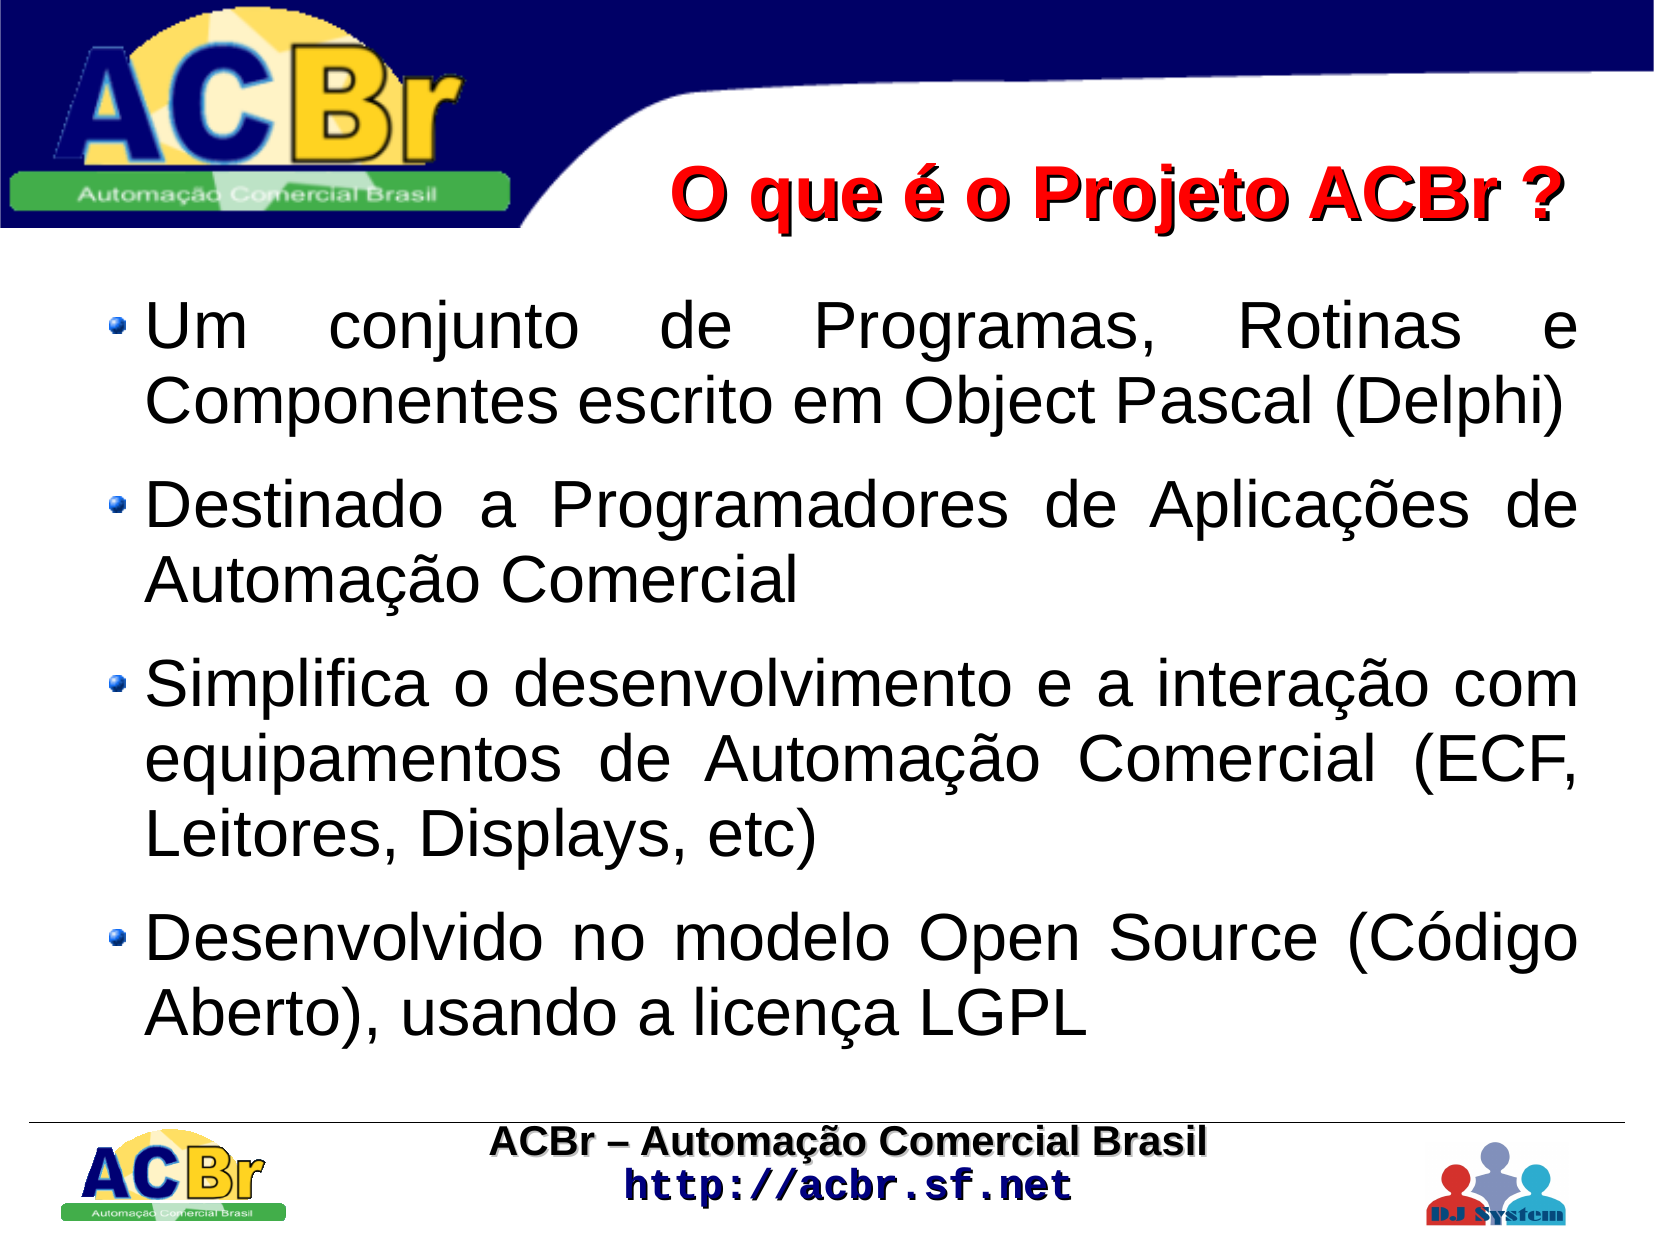

# O que é o Projeto ACBr ?
Um conjunto de Programas, Rotinas e Componentes escrito em Object Pascal (Delphi)
Destinado a Programadores de Aplicações de Automação Comercial
Simplifica o desenvolvimento e a interação com equipamentos de Automação Comercial (ECF, Leitores, Displays, etc)
Desenvolvido no modelo Open Source (Código Aberto), usando a licença LGPL